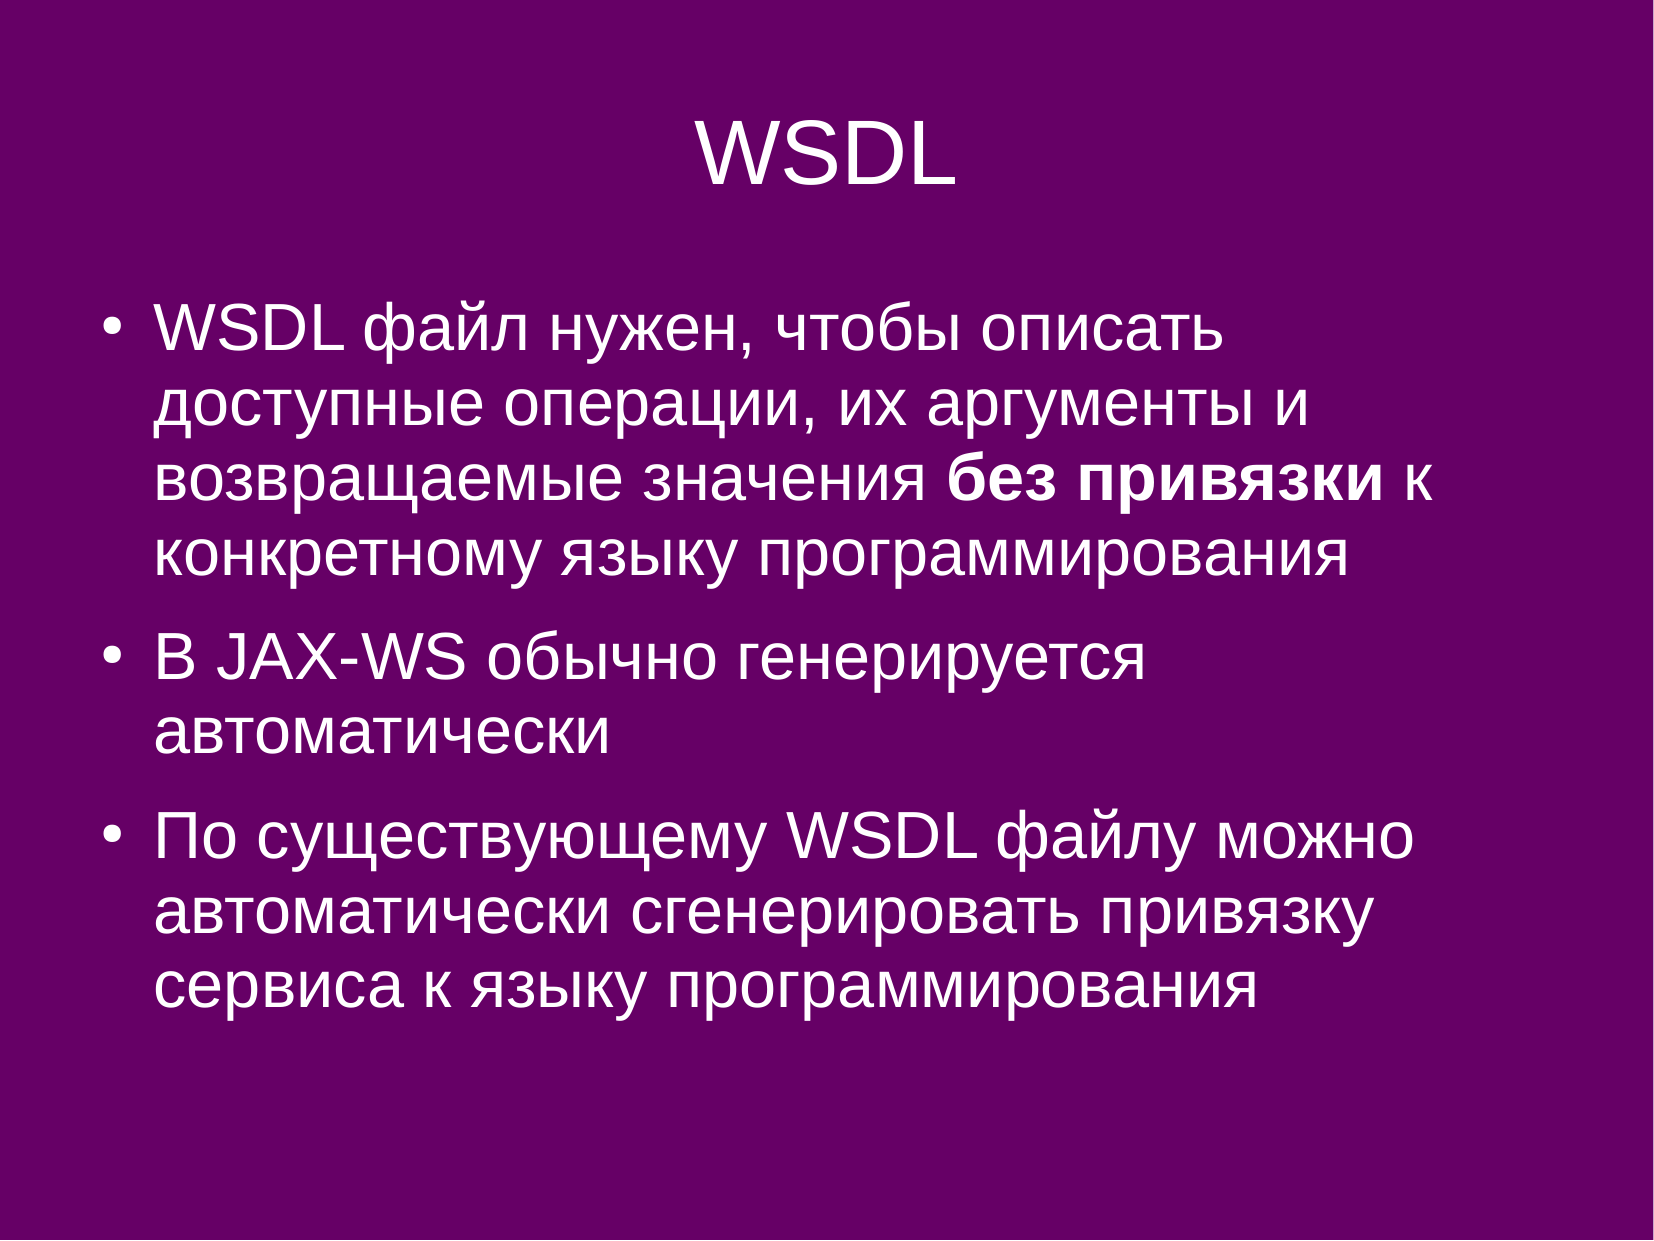

# WSDL
WSDL файл нужен, чтобы описать доступные операции, их аргументы и возвращаемые значения без привязки к конкретному языку программирования
В JAX-WS обычно генерируется автоматически
По существующему WSDL файлу можно автоматически сгенерировать привязку сервиса к языку программирования